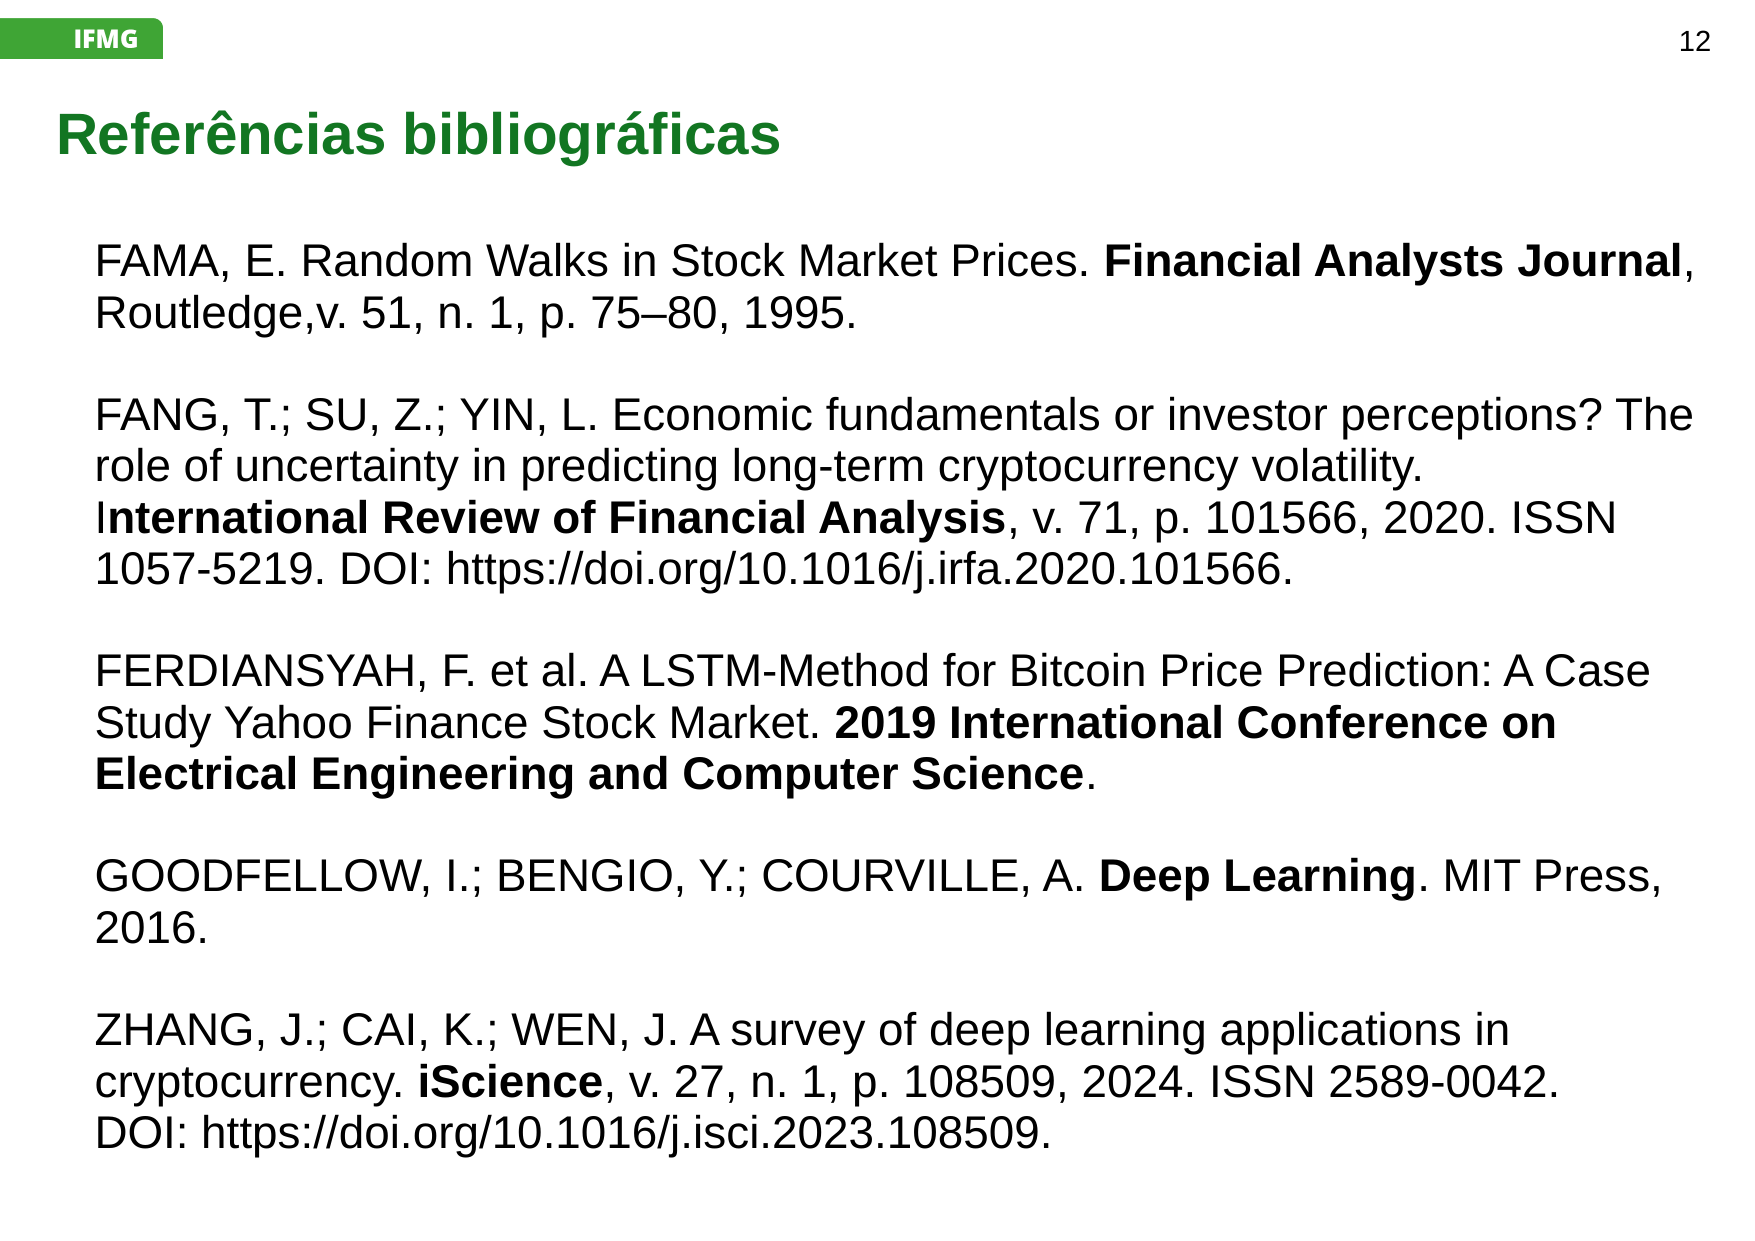

Referências bibliográficas
FAMA, E. Random Walks in Stock Market Prices. Financial Analysts Journal, Routledge,v. 51, n. 1, p. 75–80, 1995.
FANG, T.; SU, Z.; YIN, L. Economic fundamentals or investor perceptions? The role of uncertainty in predicting long-term cryptocurrency volatility. International Review of Financial Analysis, v. 71, p. 101566, 2020. ISSN 1057-5219. DOI: https://doi.org/10.1016/j.irfa.2020.101566.
FERDIANSYAH, F. et al. A LSTM-Method for Bitcoin Price Prediction: A Case Study Yahoo Finance Stock Market. 2019 International Conference on Electrical Engineering and Computer Science.
GOODFELLOW, I.; BENGIO, Y.; COURVILLE, A. Deep Learning. MIT Press, 2016.
ZHANG, J.; CAI, K.; WEN, J. A survey of deep learning applications in cryptocurrency. iScience, v. 27, n. 1, p. 108509, 2024. ISSN 2589-0042.
DOI: https://doi.org/10.1016/j.isci.2023.108509.